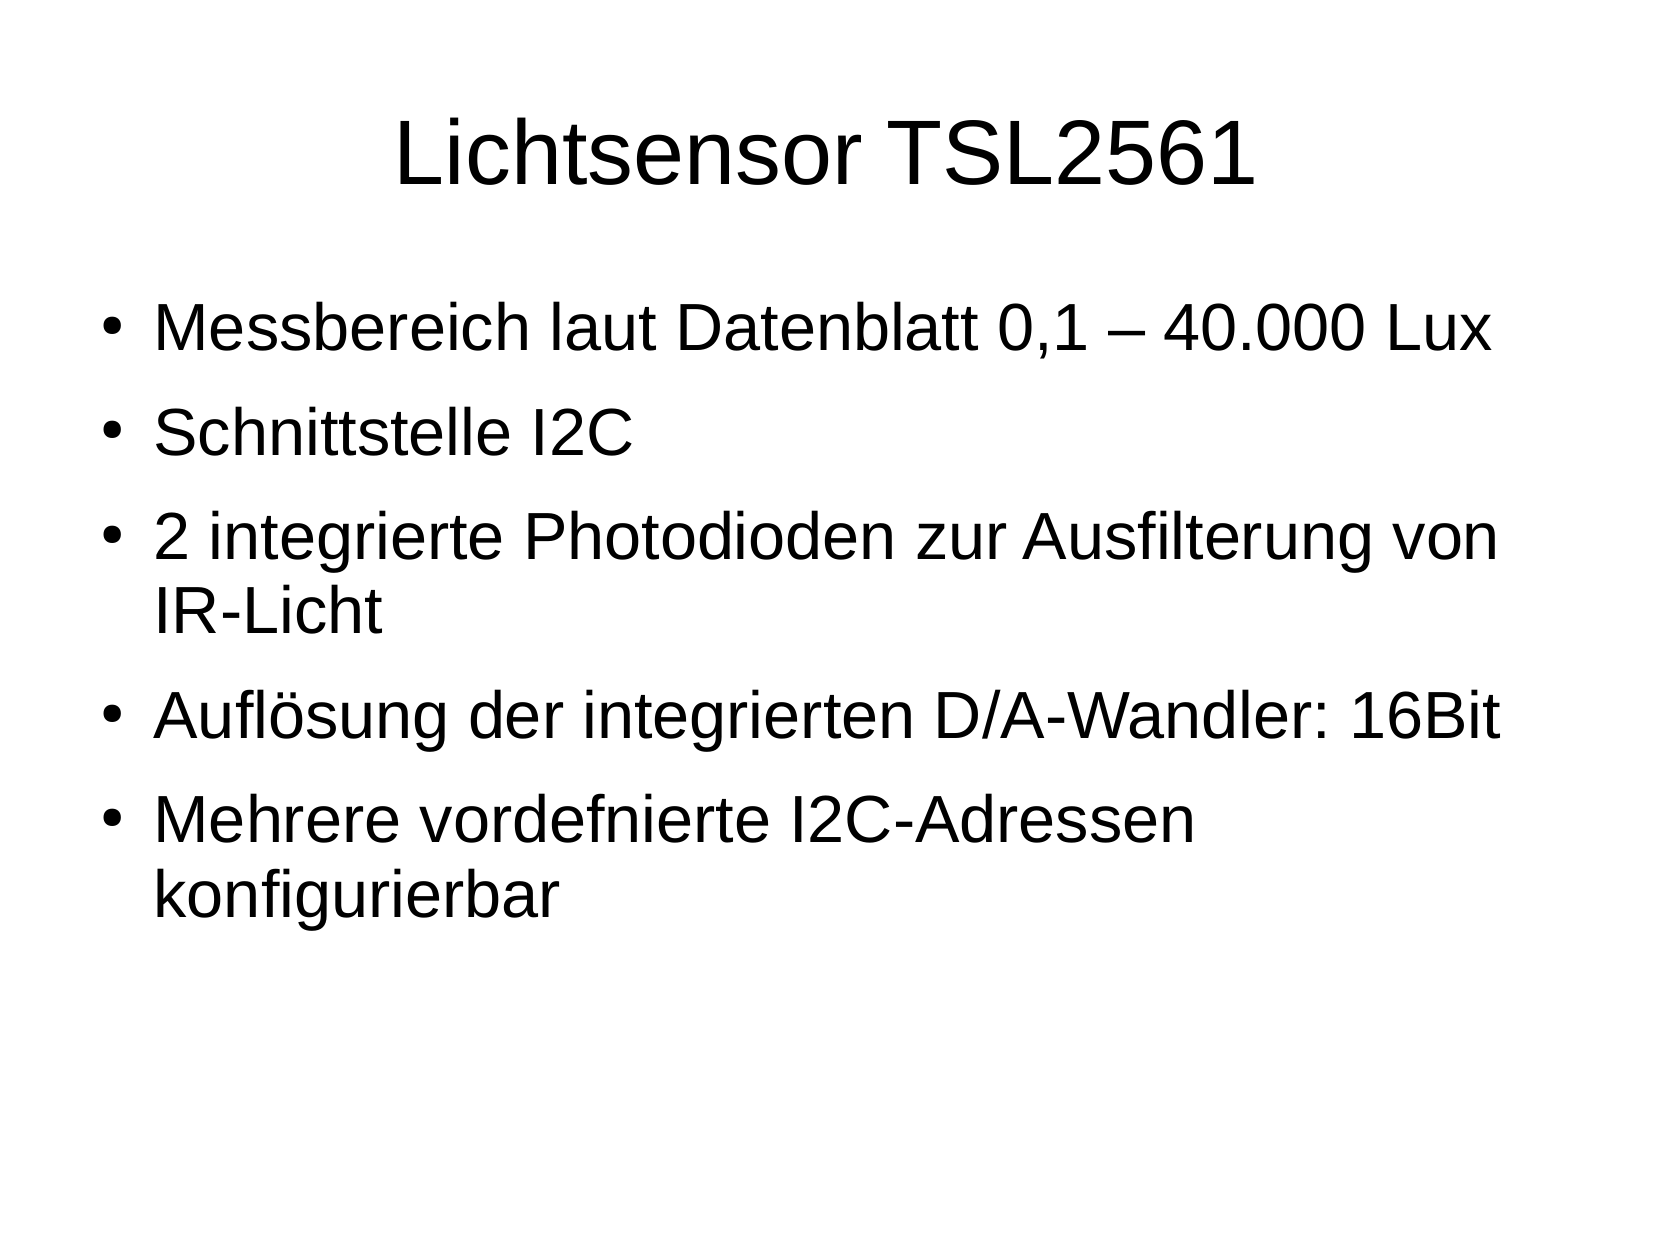

# Lichtsensor TSL2561
Messbereich laut Datenblatt 0,1 – 40.000 Lux
Schnittstelle I2C
2 integrierte Photodioden zur Ausfilterung von IR-Licht
Auflösung der integrierten D/A-Wandler: 16Bit
Mehrere vordefnierte I2C-Adressen konfigurierbar